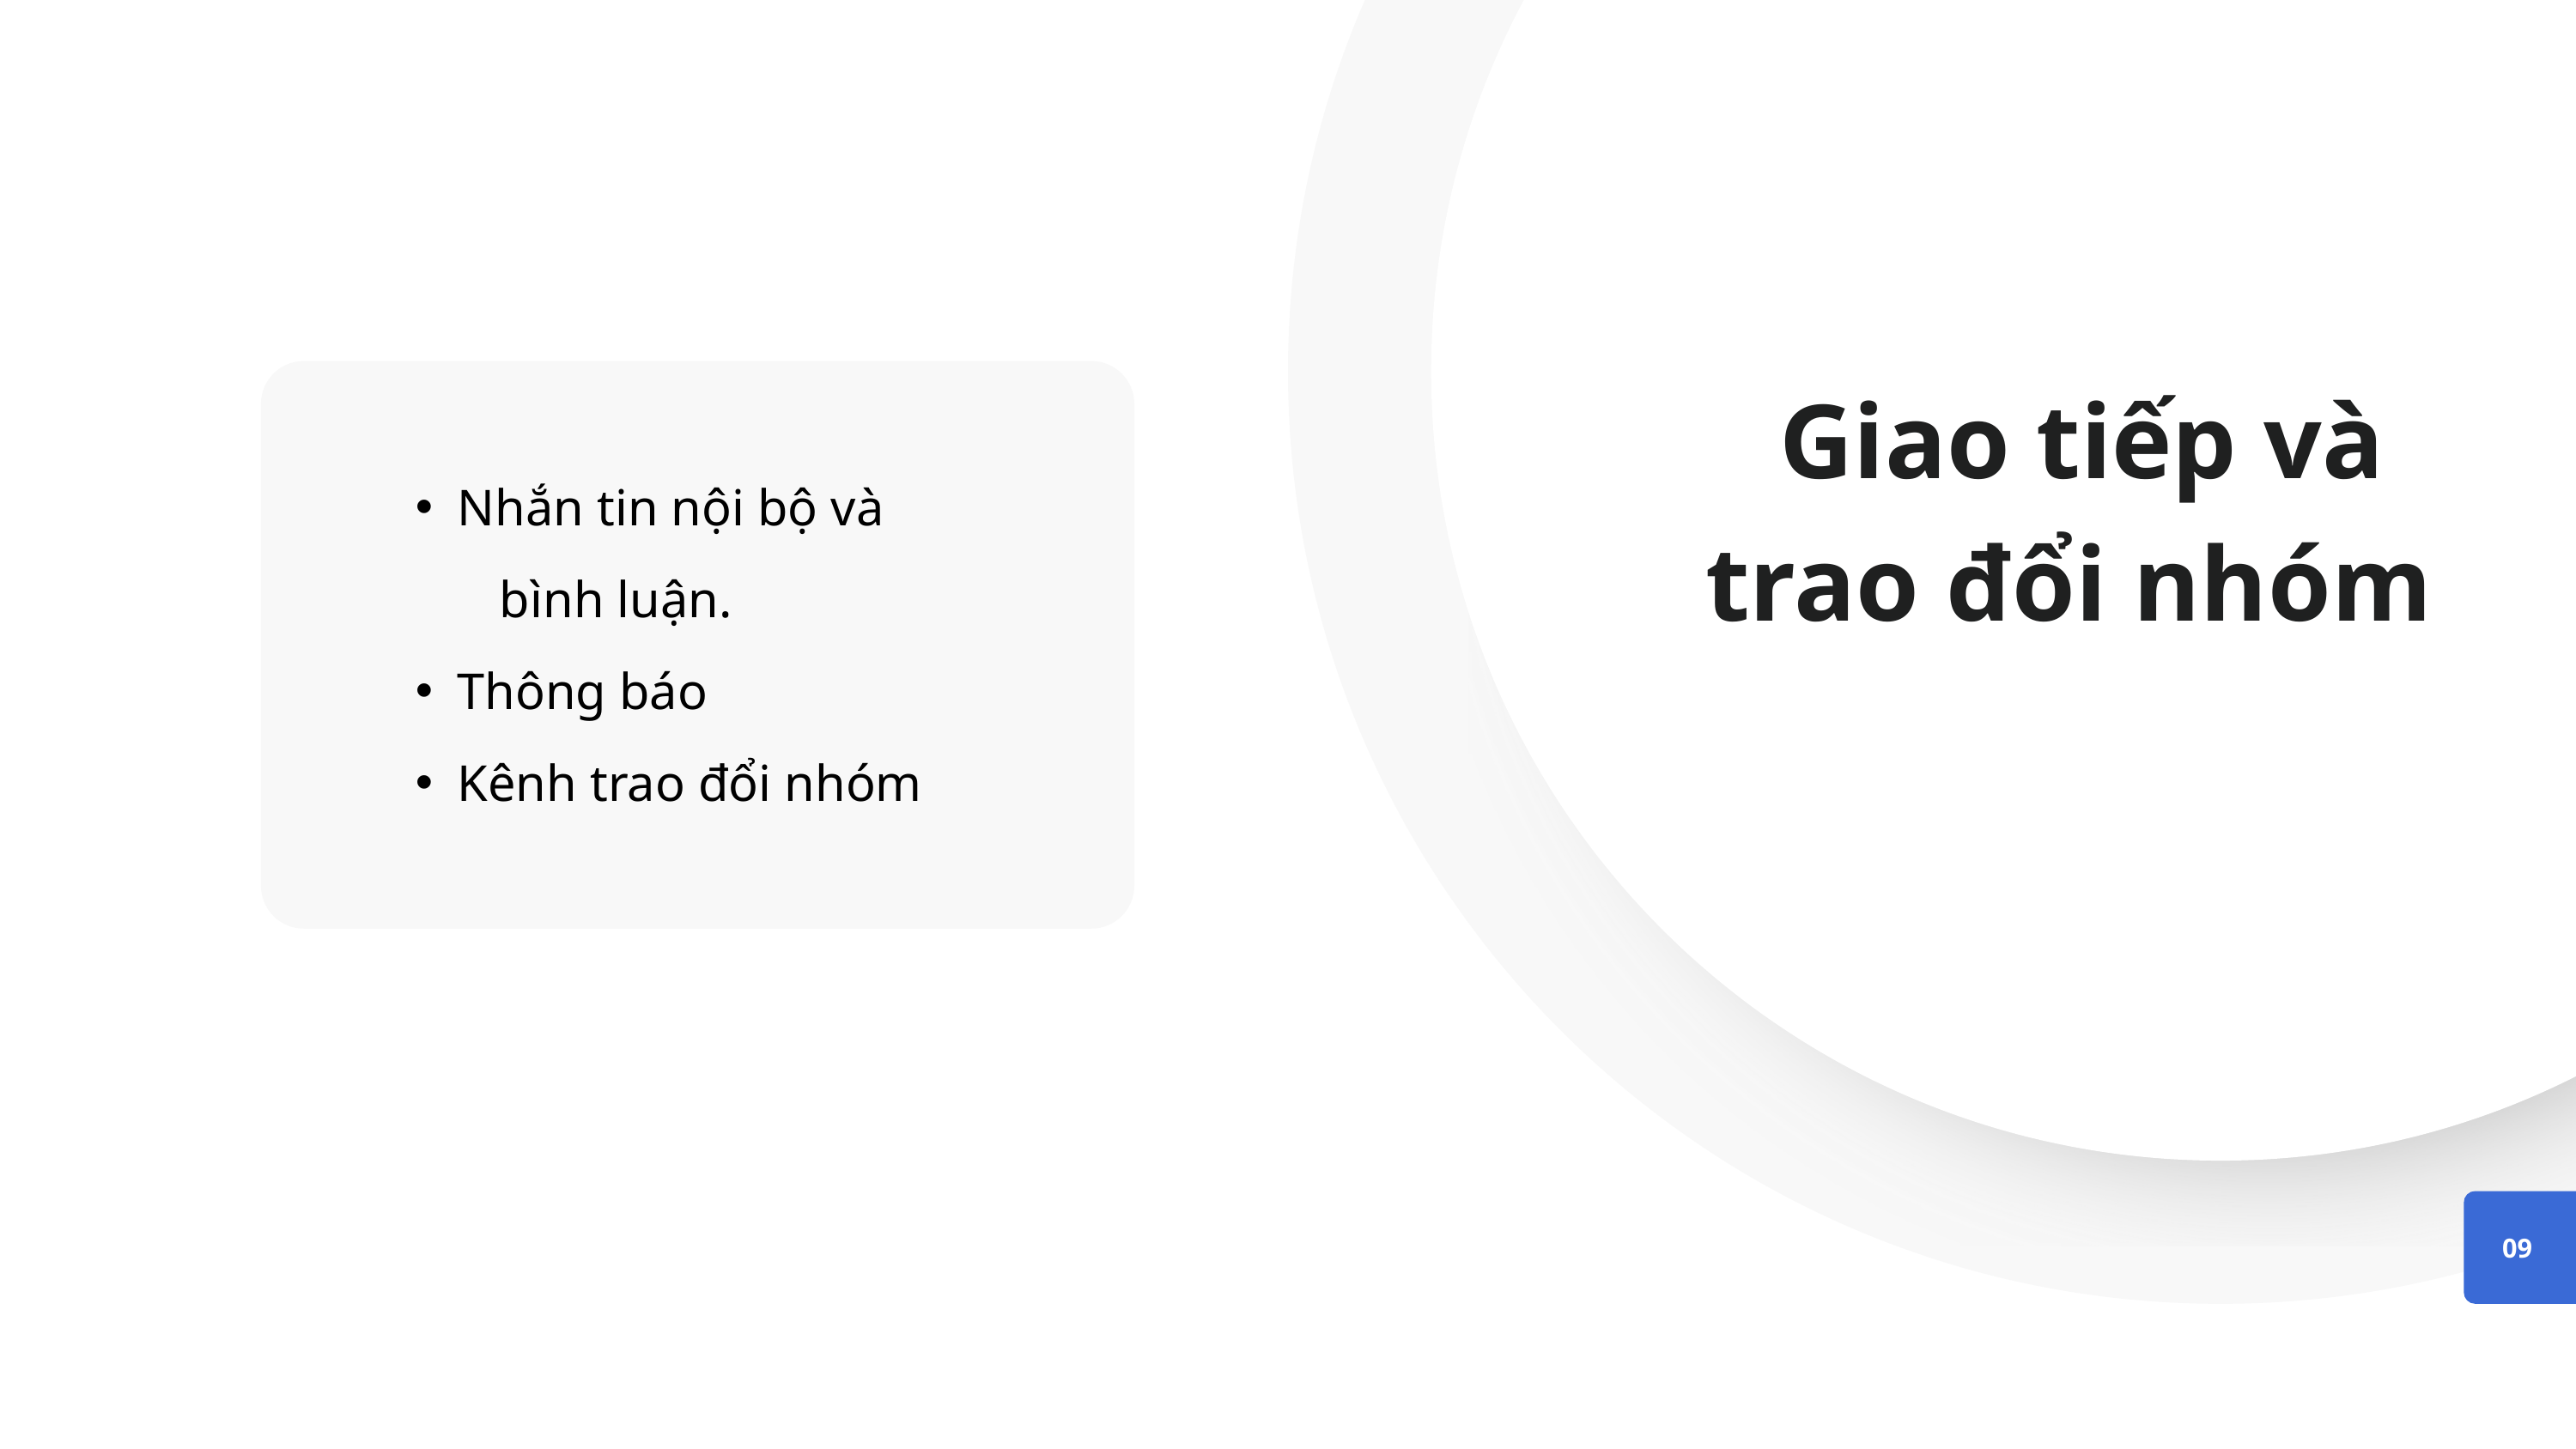

Giao tiếp và trao đổi nhóm
Nhắn tin nội bộ và bình luận.
Thông báo
Kênh trao đổi nhóm
09